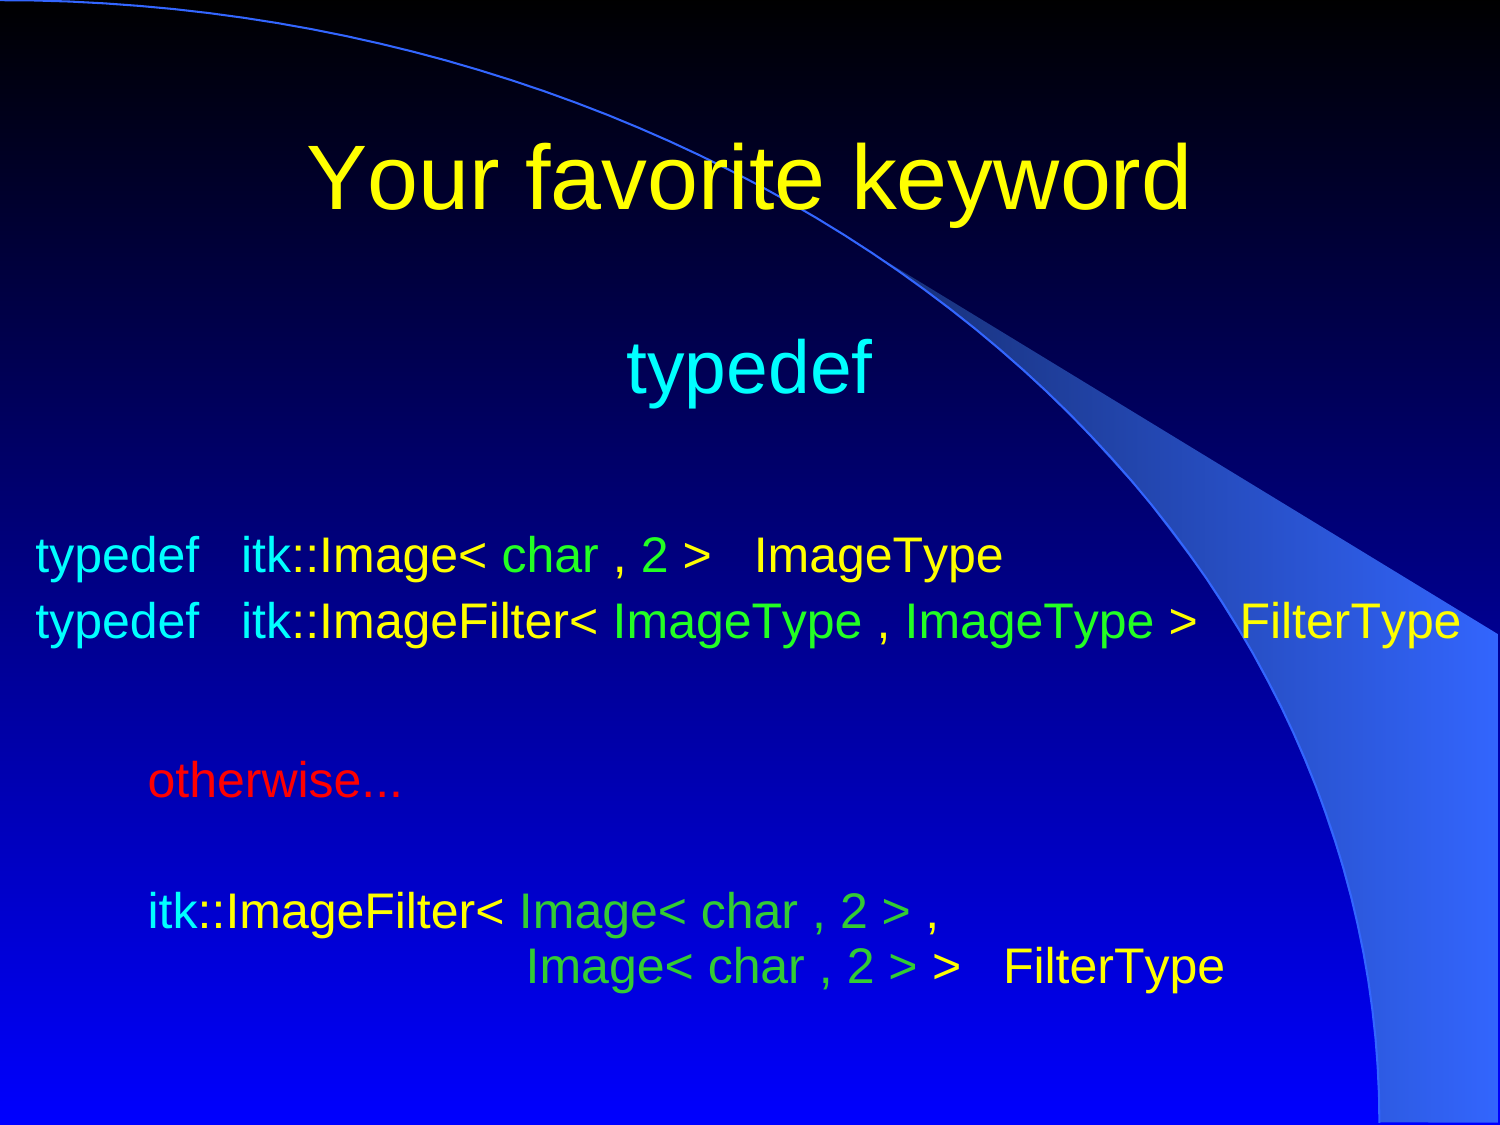

# Your favorite keyword
typedef
typedef itk::Image< char , 2 > ImageType
typedef itk::ImageFilter< ImageType , ImageType > FilterType
otherwise...
itk::ImageFilter< Image< char , 2 > ,
 Image< char , 2 > > FilterType